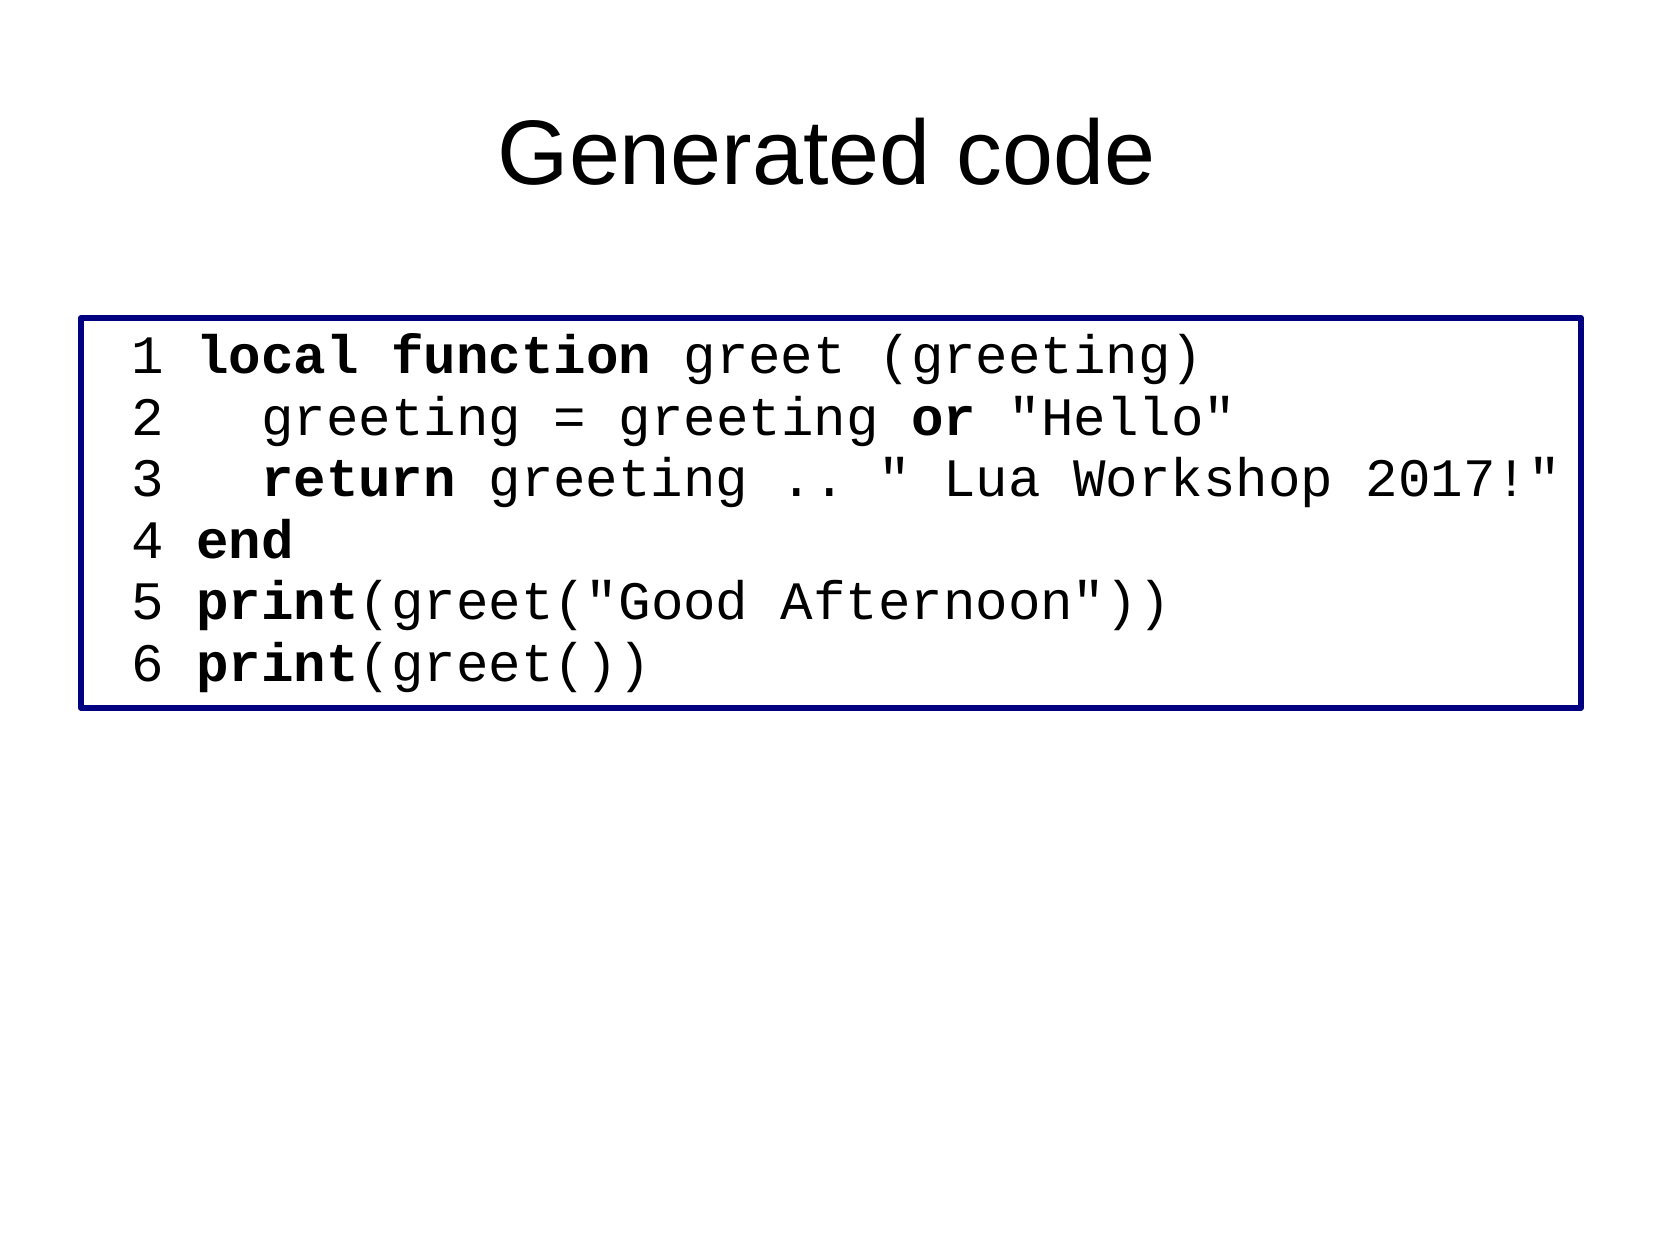

# Generated code
 1 local function greet (greeting)
 2 greeting = greeting or "Hello"
 3 return greeting .. " Lua Workshop 2017!"
 4 end
 5 print(greet("Good Afternoon"))
 6 print(greet())